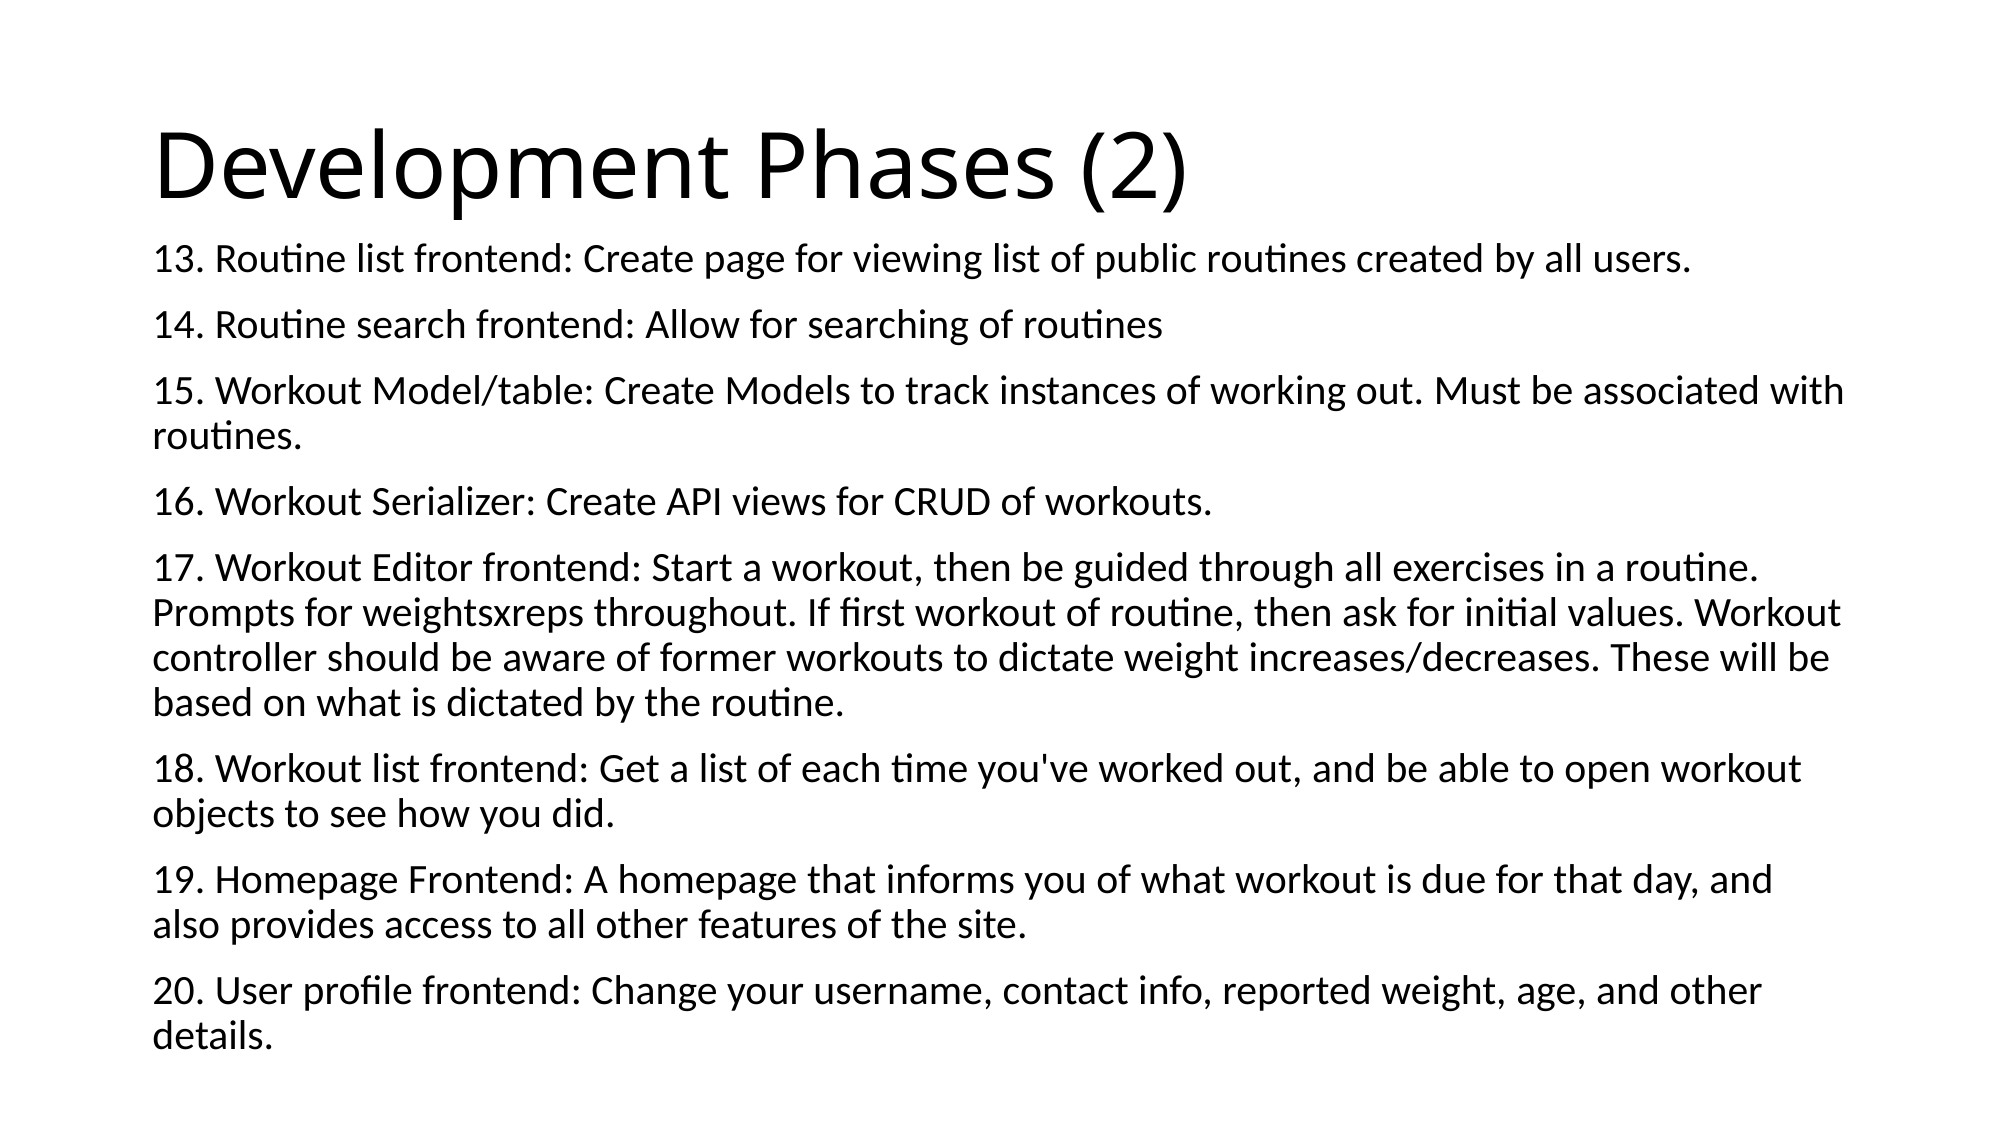

# Development Phases (2)
13. Routine list frontend: Create page for viewing list of public routines created by all users.
14. Routine search frontend: Allow for searching of routines
15. Workout Model/table: Create Models to track instances of working out. Must be associated with routines.
16. Workout Serializer: Create API views for CRUD of workouts.
17. Workout Editor frontend: Start a workout, then be guided through all exercises in a routine. Prompts for weightsxreps throughout. If first workout of routine, then ask for initial values. Workout controller should be aware of former workouts to dictate weight increases/decreases. These will be based on what is dictated by the routine.
18. Workout list frontend: Get a list of each time you've worked out, and be able to open workout objects to see how you did.
19. Homepage Frontend: A homepage that informs you of what workout is due for that day, and also provides access to all other features of the site.
20. User profile frontend: Change your username, contact info, reported weight, age, and other details.